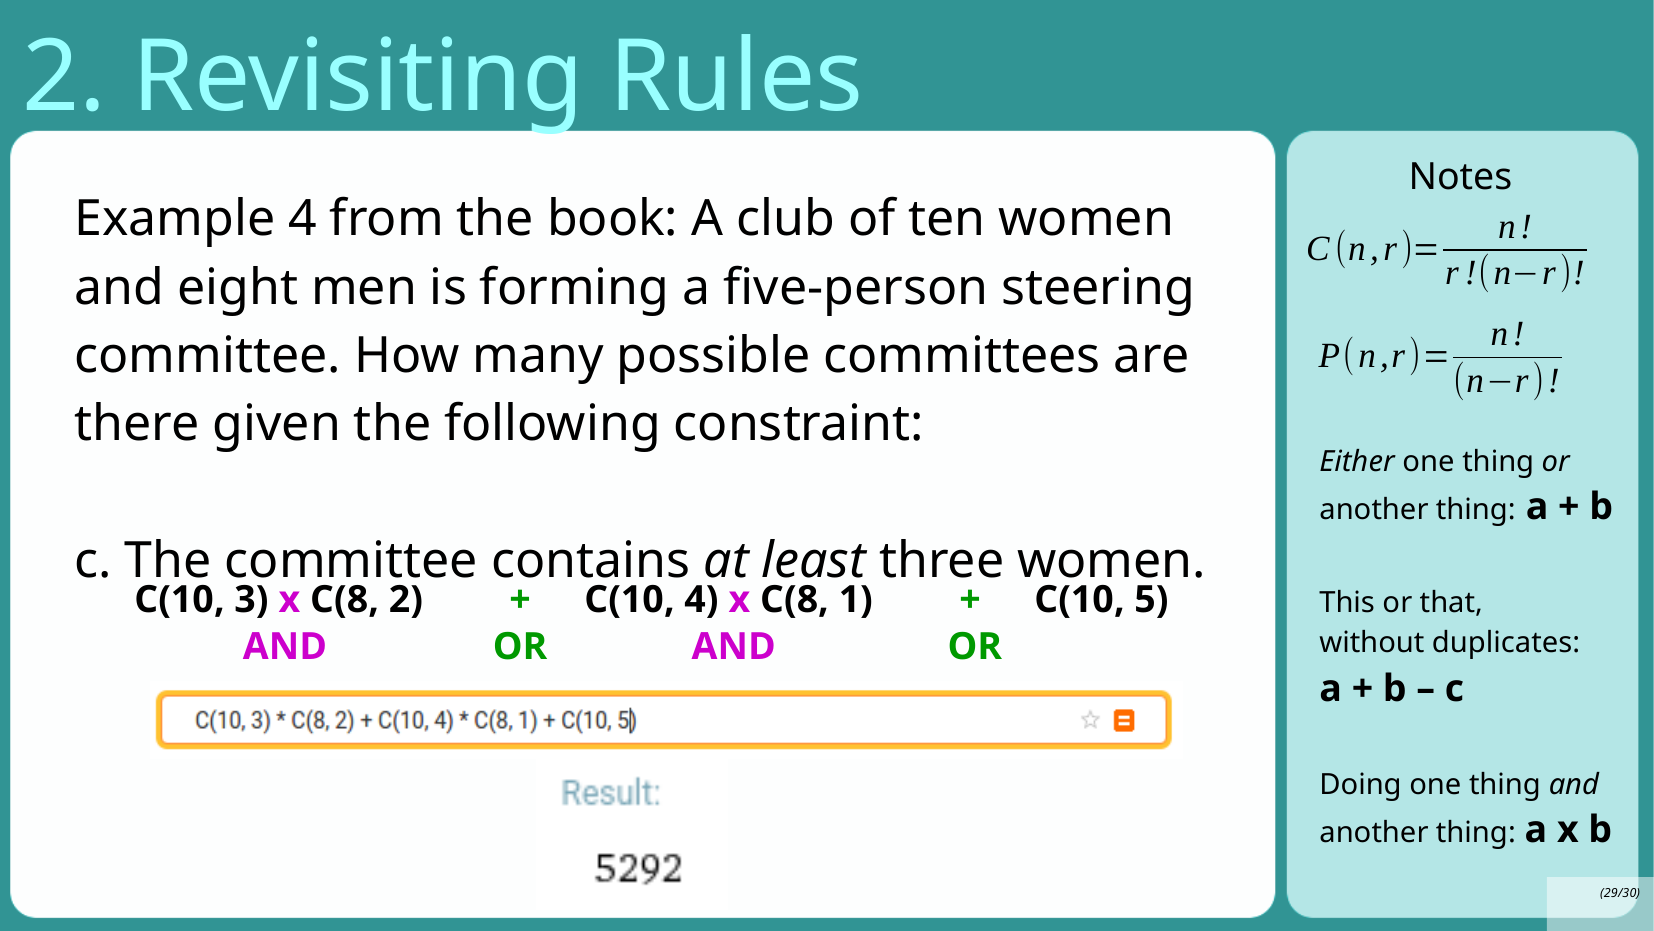

# 2. Revisiting Rules
Notes
Example 4 from the book: A club of ten women and eight men is forming a five-person steering committee. How many possible committees are there given the following constraint:
c. The committee contains at least three women.
Either one thing or another thing: a + b
This or that,
without duplicates:
a + b – c
Doing one thing and another thing: a x b
C(10, 3) x C(8, 2) 		+ 	C(10, 4) x C(8, 1) 		+ 	C(10, 5)
OR
AND
AND
OR